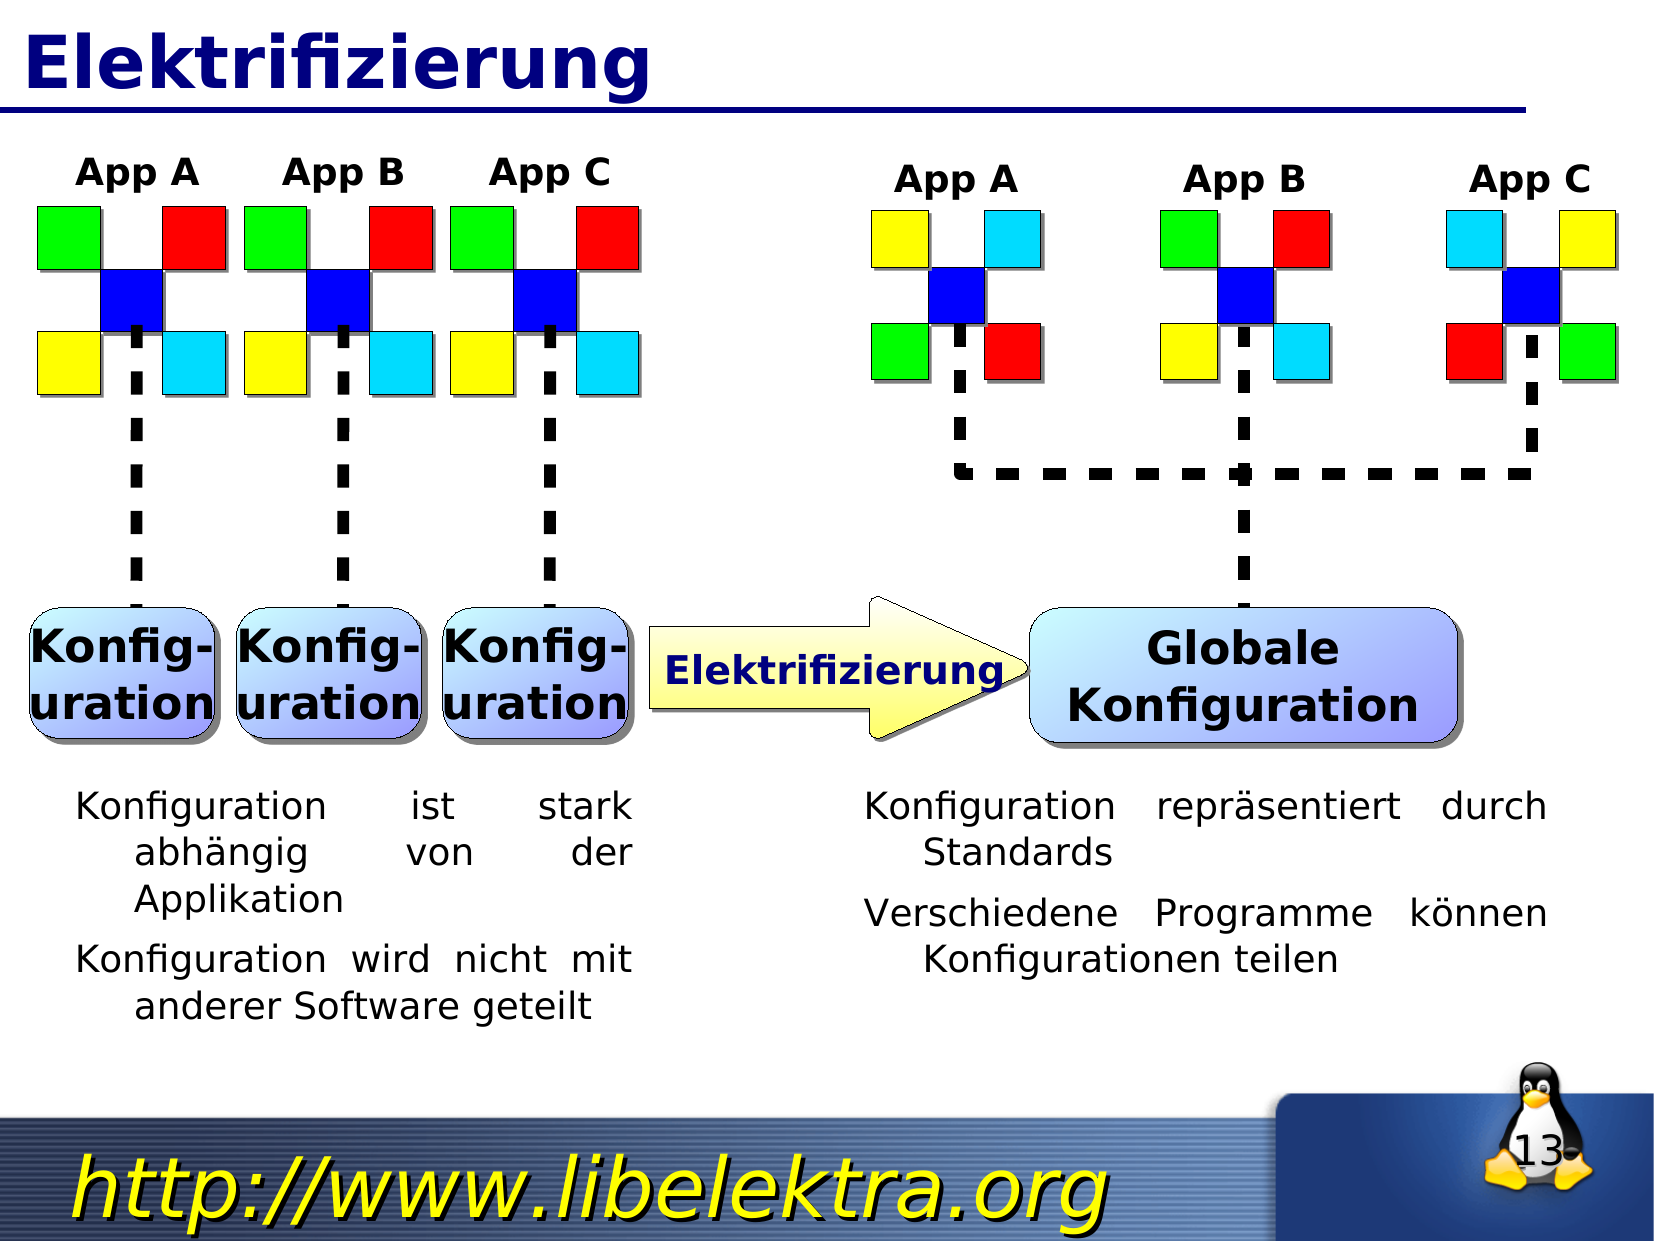

Elektrifizierung
App A
App B
App C
App A
App B
App C
Elektrifizierung
Konfig-
uration
Konfig-
uration
Konfig-
uration
Globale
Konfiguration
# Konfiguration ist stark abhängig von der Applikation
Konfiguration wird nicht mit anderer Software geteilt
Konfiguration repräsentiert durch Standards
Verschiedene Programme können Konfigurationen teilen